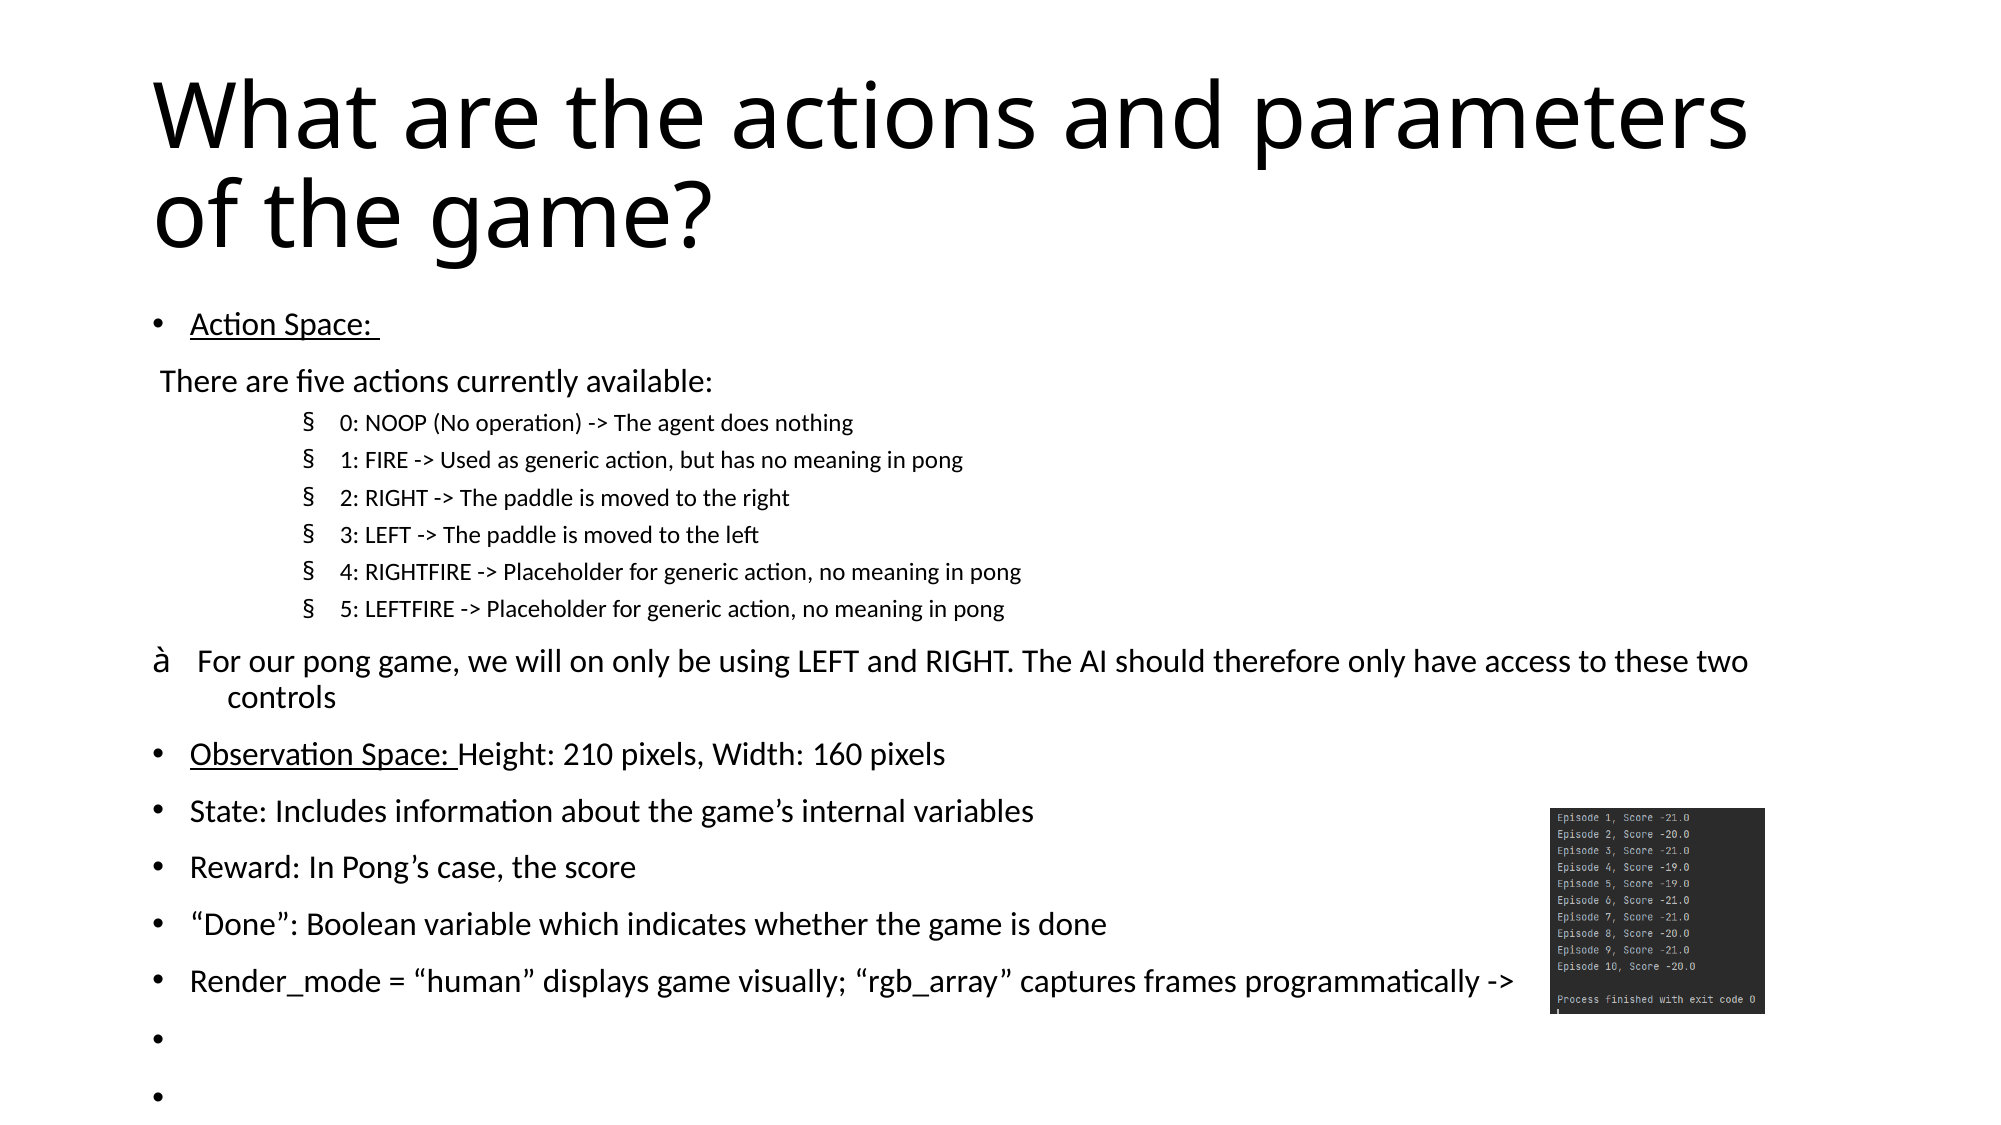

# What are the actions and parameters of the game?
Action Space:
 There are five actions currently available:
0: NOOP (No operation) -> The agent does nothing
1: FIRE -> Used as generic action, but has no meaning in pong
2: RIGHT -> The paddle is moved to the right
3: LEFT -> The paddle is moved to the left
4: RIGHTFIRE -> Placeholder for generic action, no meaning in pong
5: LEFTFIRE -> Placeholder for generic action, no meaning in pong
 For our pong game, we will on only be using LEFT and RIGHT. The AI should therefore only have access to these two controls
Observation Space: Height: 210 pixels, Width: 160 pixels
State: Includes information about the game’s internal variables
Reward: In Pong’s case, the score
“Done”: Boolean variable which indicates whether the game is done
Render_mode = “human” displays game visually; “rgb_array” captures frames programmatically ->